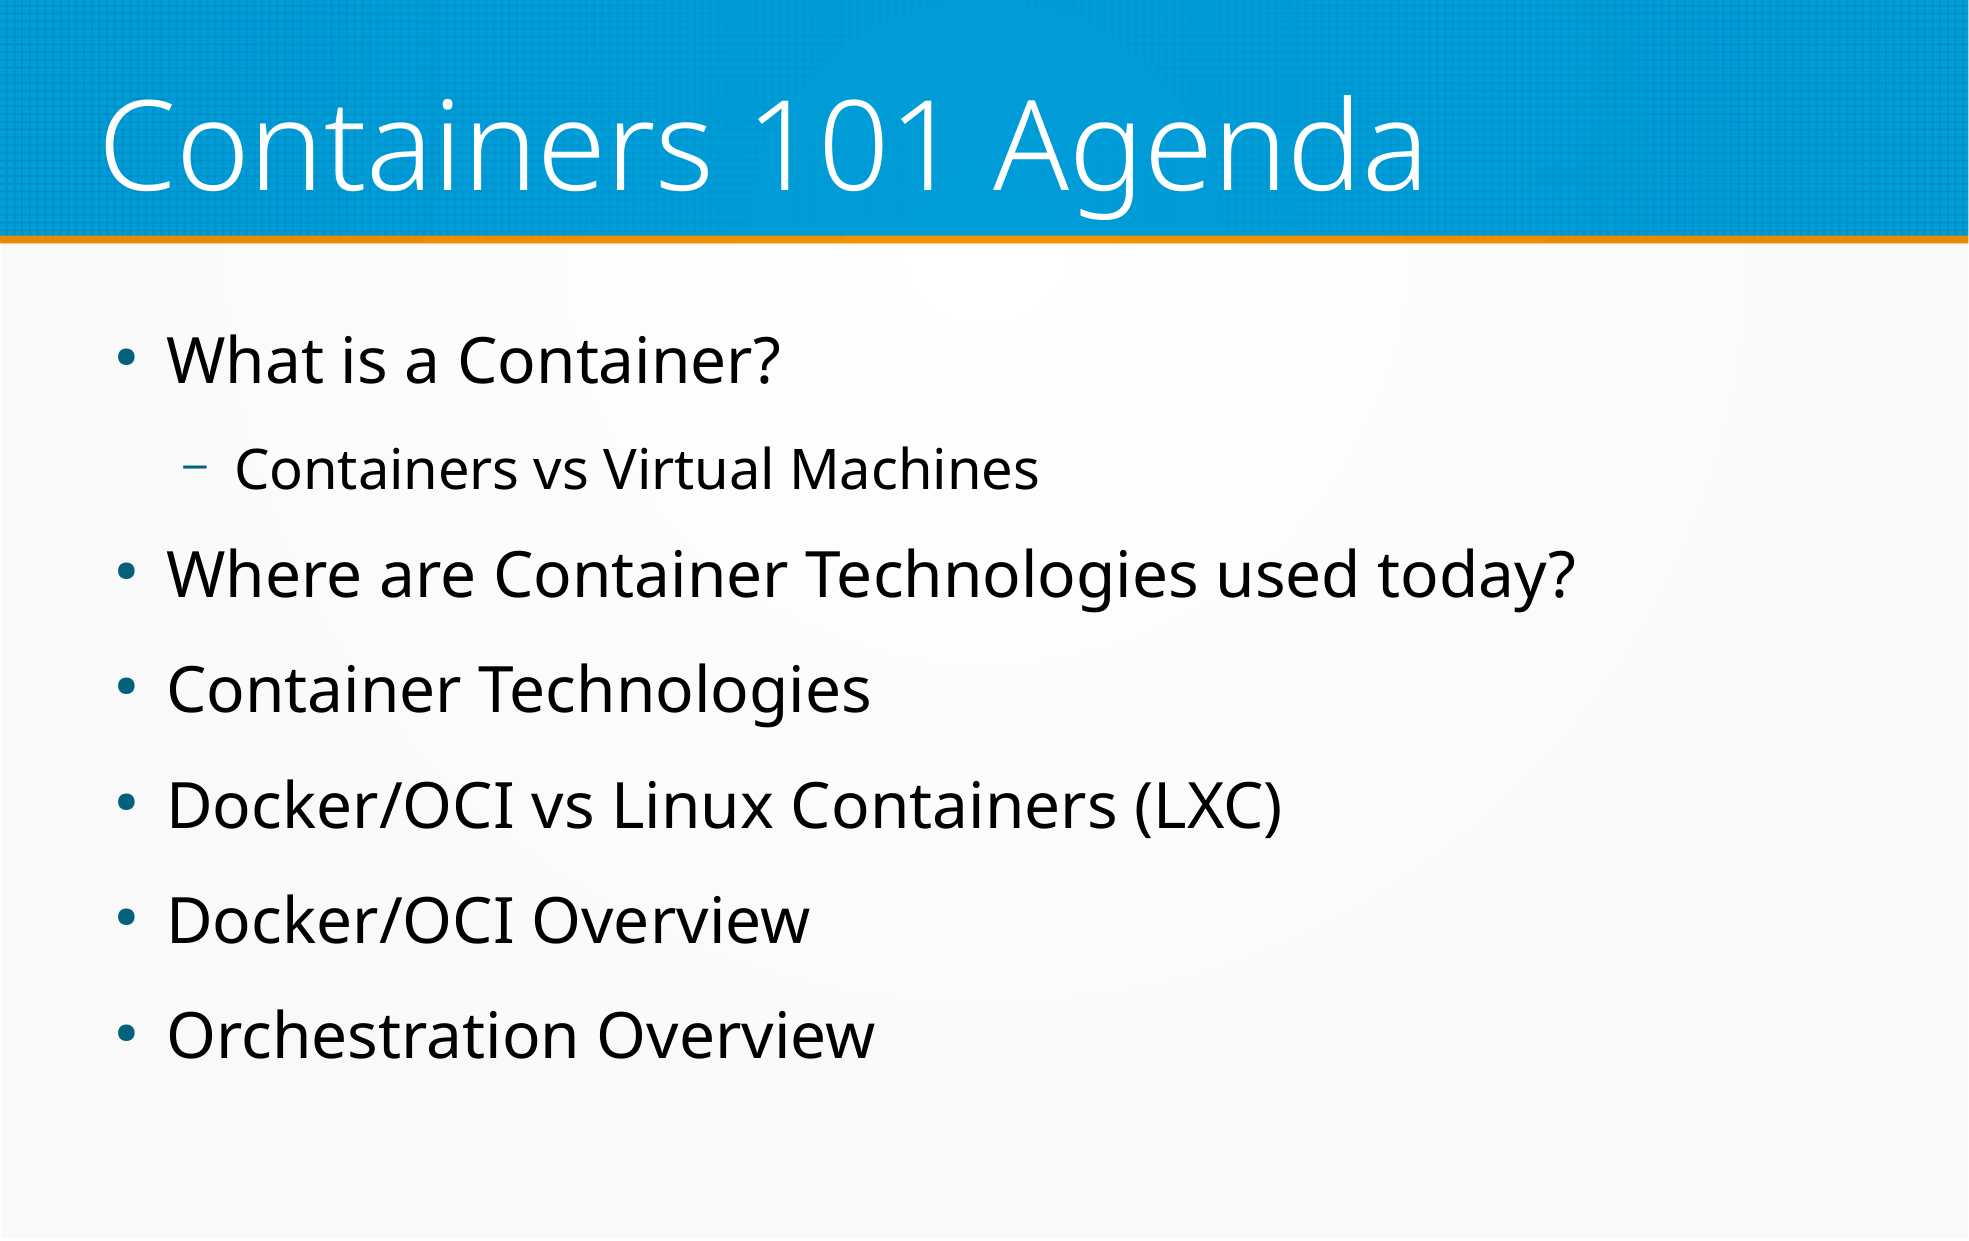

# Containers 101 Agenda
What is a Container?
Containers vs Virtual Machines
Where are Container Technologies used today?
Container Technologies
Docker/OCI vs Linux Containers (LXC)
Docker/OCI Overview
Orchestration Overview